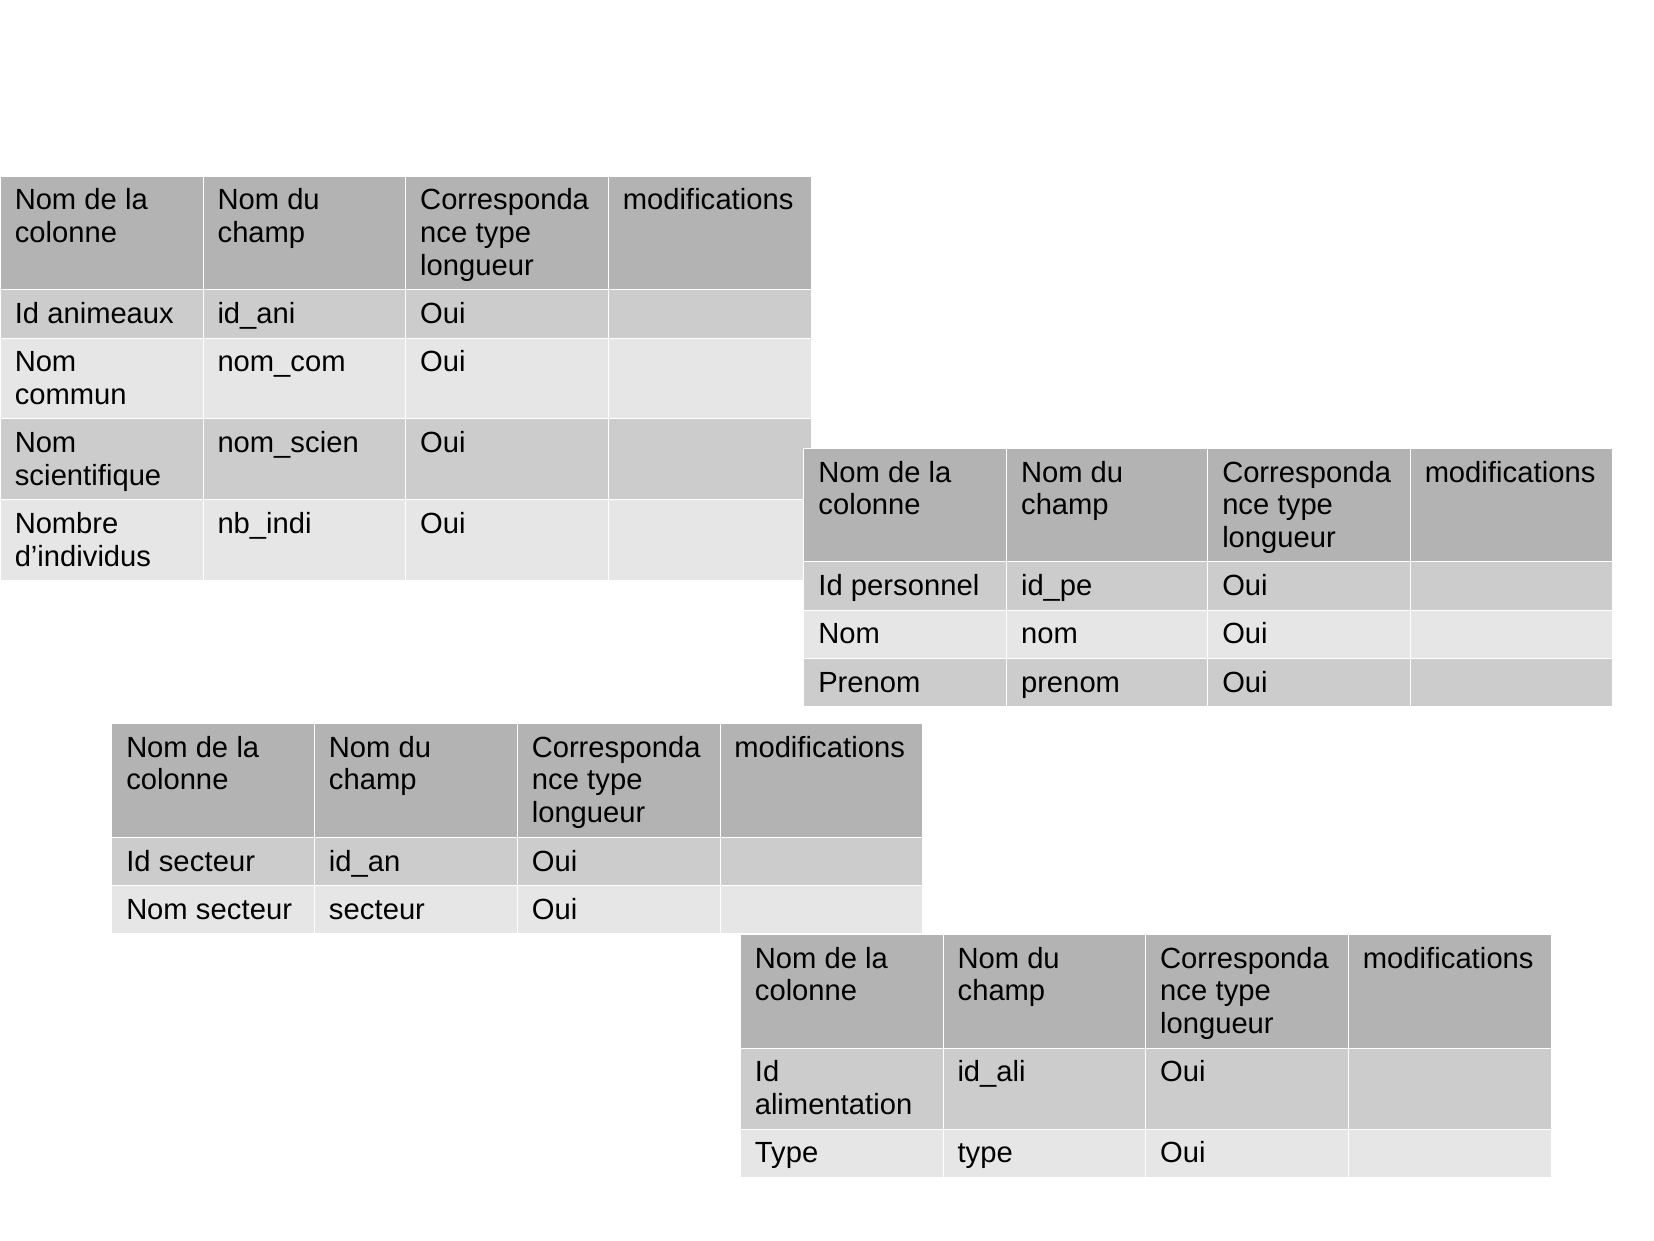

| Nom de la colonne | Nom du champ | Correspondance type longueur | modifications |
| --- | --- | --- | --- |
| Id animeaux | id\_ani | Oui | |
| Nom commun | nom\_com | Oui | |
| Nom scientifique | nom\_scien | Oui | |
| Nombre d’individus | nb\_indi | Oui | |
| Nom de la colonne | Nom du champ | Correspondance type longueur | modifications |
| --- | --- | --- | --- |
| Id personnel | id\_pe | Oui | |
| Nom | nom | Oui | |
| Prenom | prenom | Oui | |
| Nom de la colonne | Nom du champ | Correspondance type longueur | modifications |
| --- | --- | --- | --- |
| Id secteur | id\_an | Oui | |
| Nom secteur | secteur | Oui | |
| Nom de la colonne | Nom du champ | Correspondance type longueur | modifications |
| --- | --- | --- | --- |
| Id alimentation | id\_ali | Oui | |
| Type | type | Oui | |